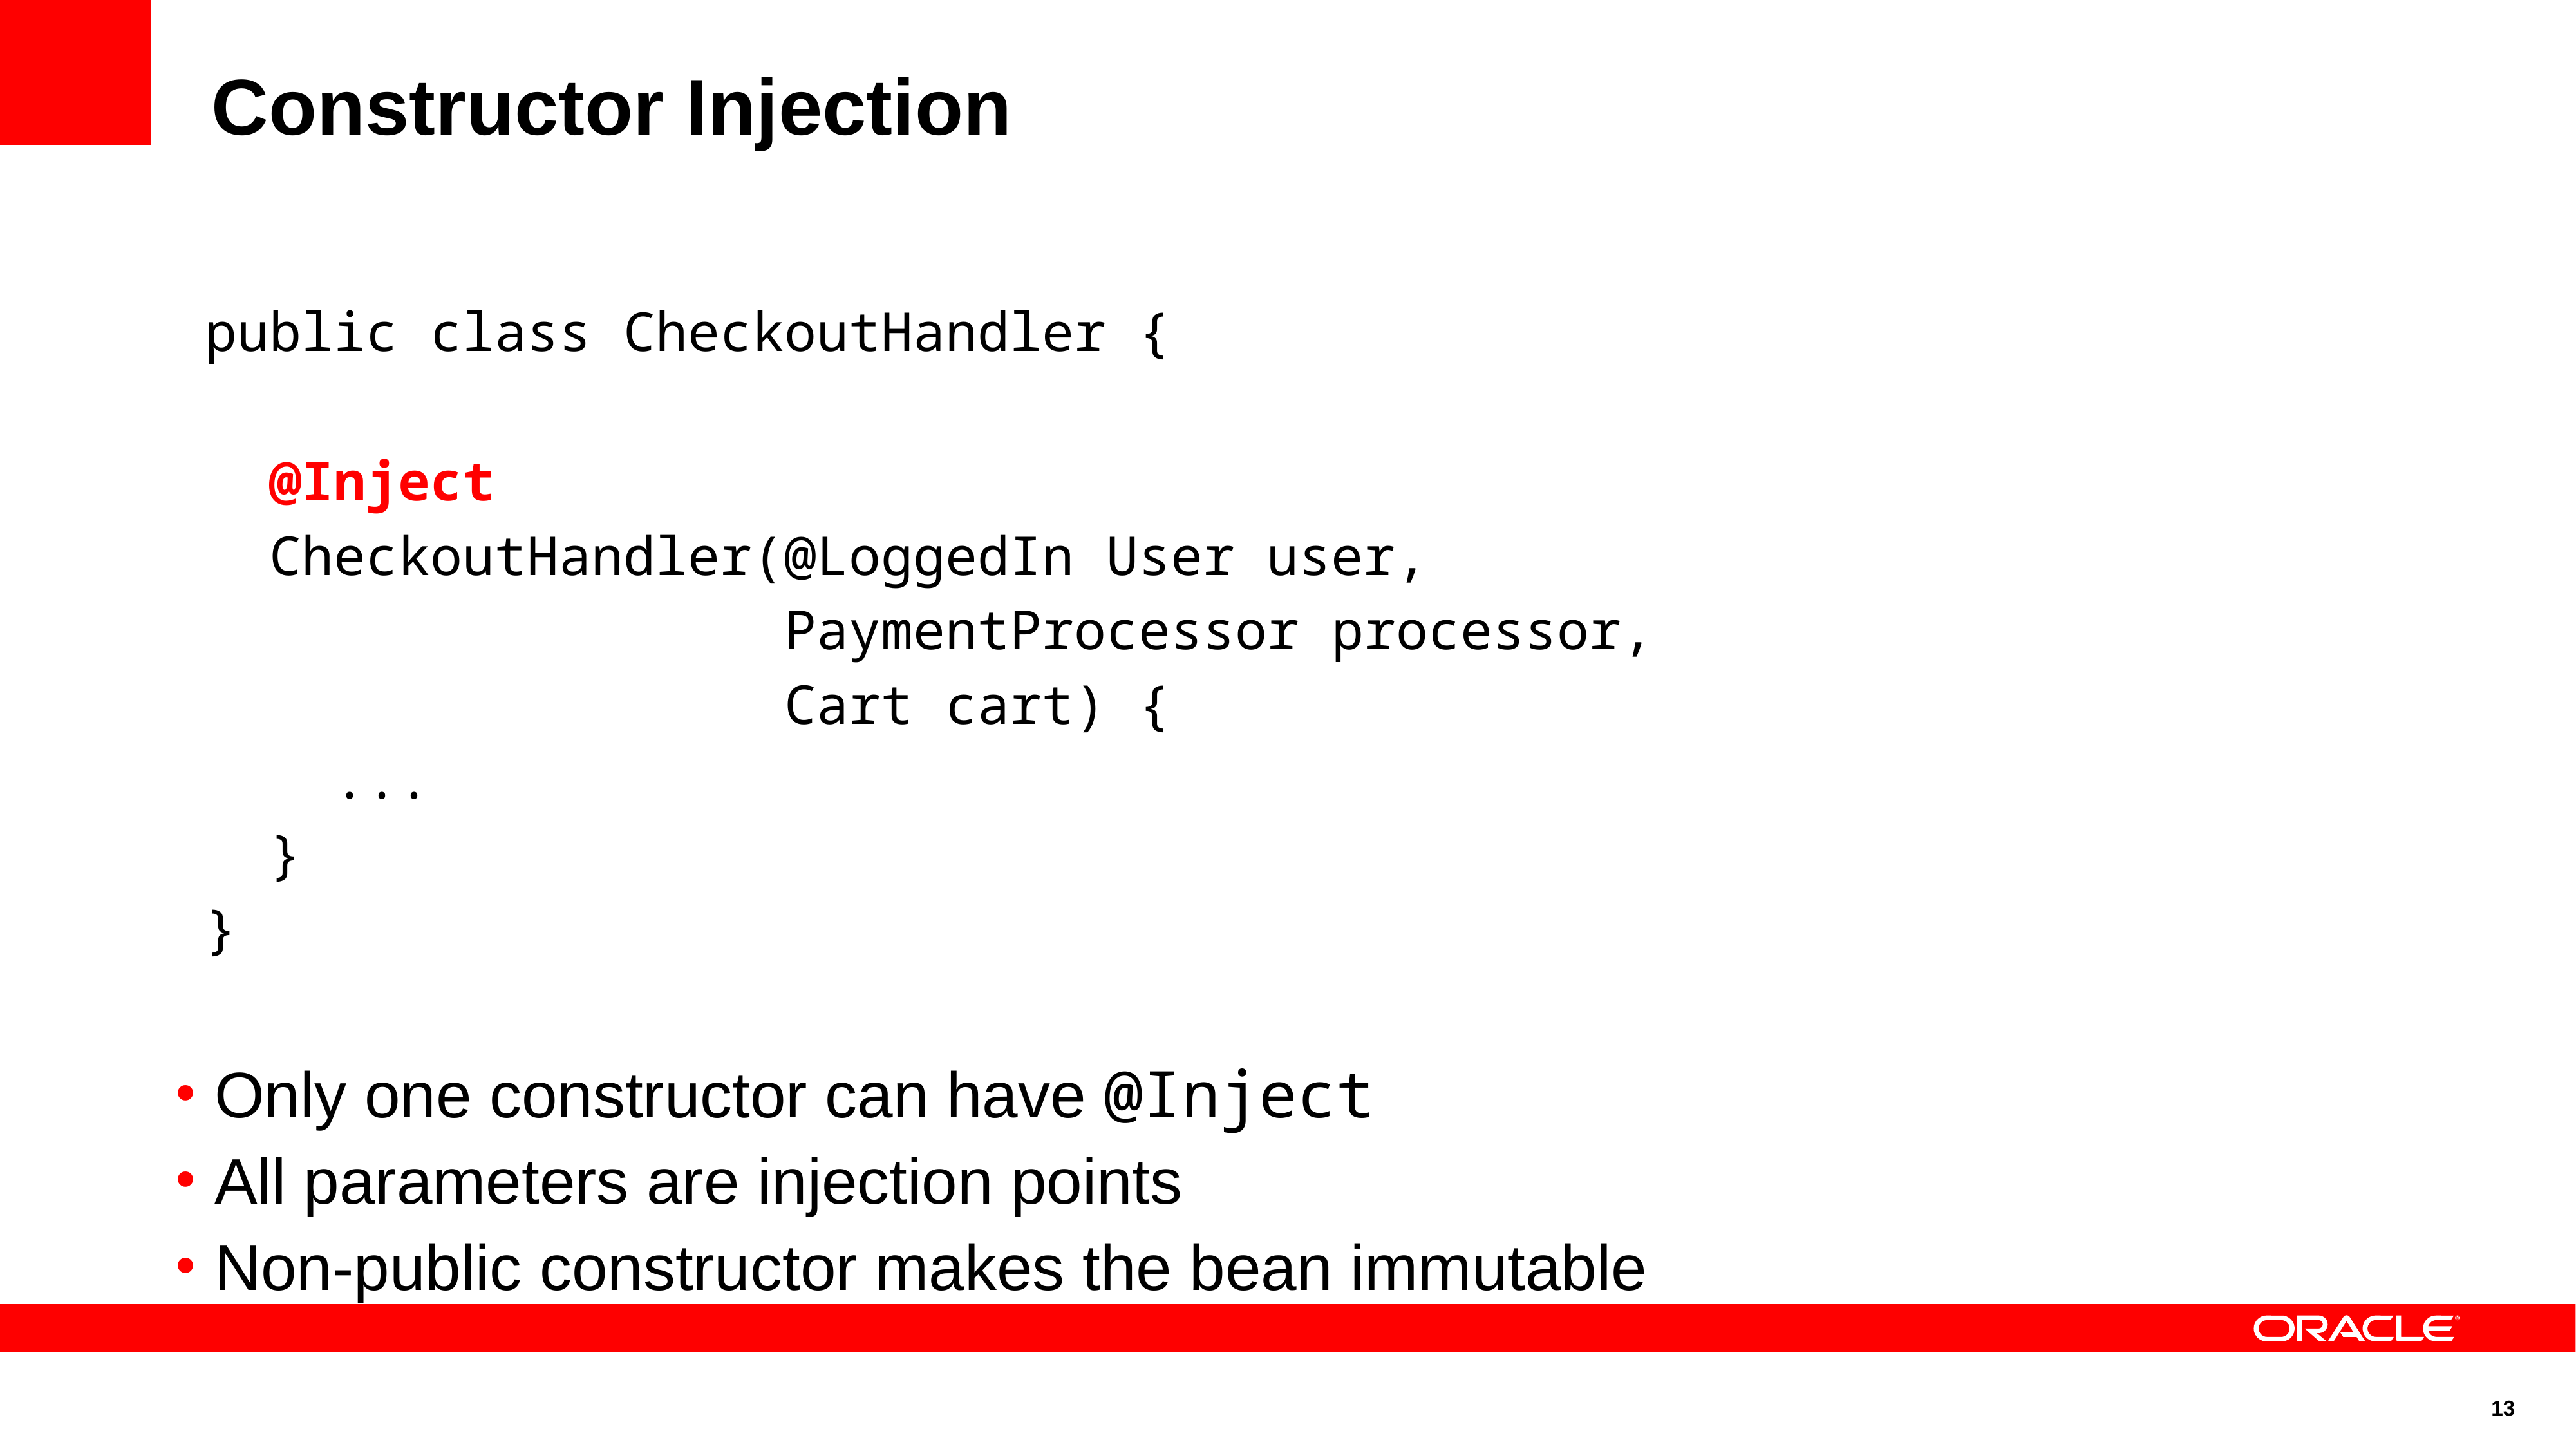

# Constructor Injection
public class CheckoutHandler {
 @Inject
 CheckoutHandler(@LoggedIn User user,
 PaymentProcessor processor,
 Cart cart) {
 ...
 }
}
 Only one constructor can have @Inject
 All parameters are injection points
 Non-public constructor makes the bean immutable